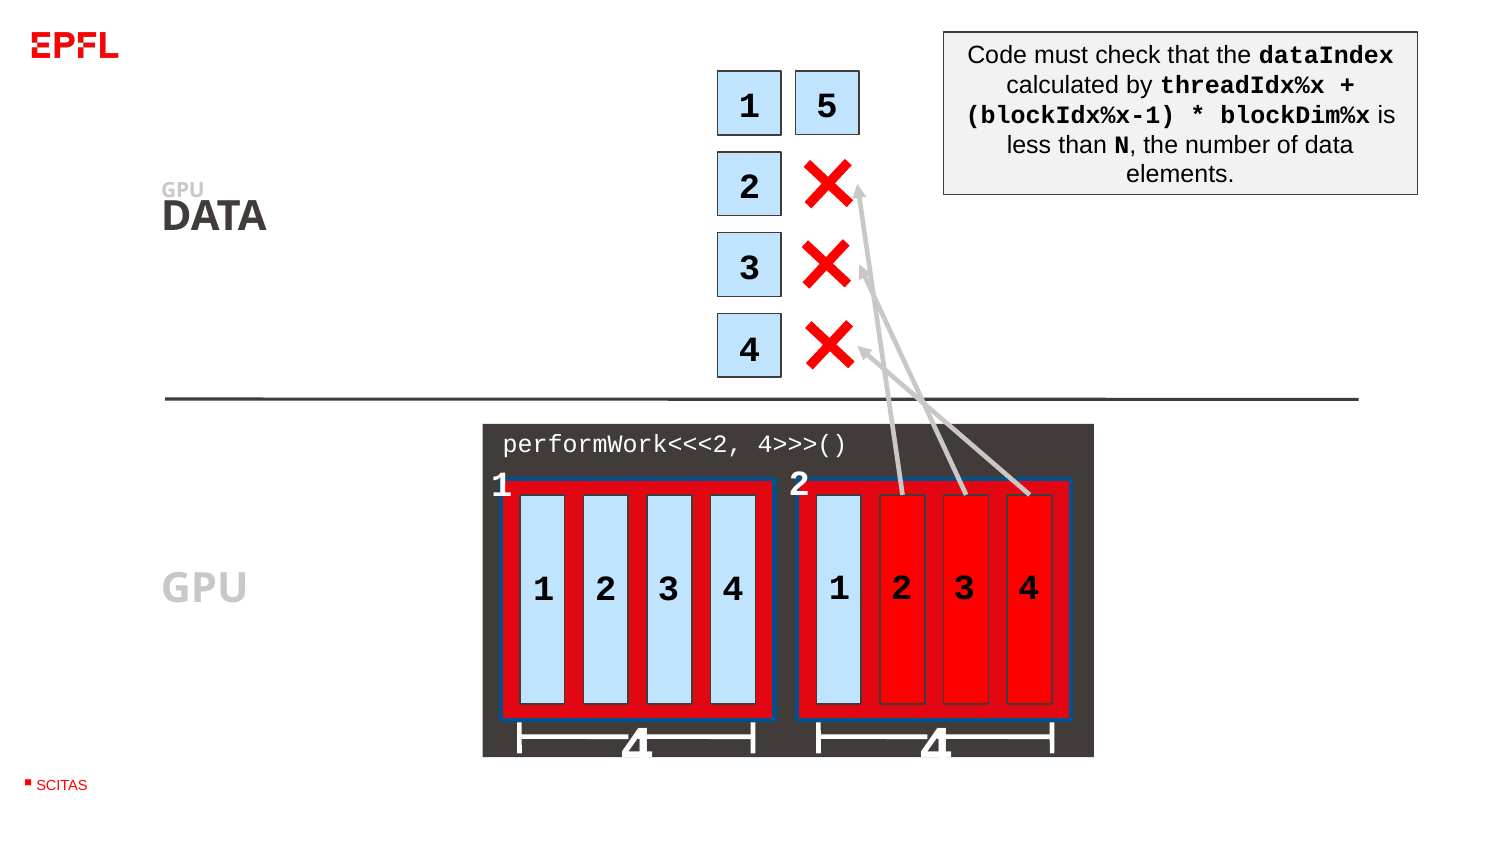

Code must check that the dataIndex calculated by threadIdx%x + (blockIdx%x-1) * blockDim%x is less than N, the number of data elements.
5
1
2
3
4
GPU
DATA
performWork<<<2, 4>>>()
2
1
1
2
3
4
1
2
3
4
GPU
4
4